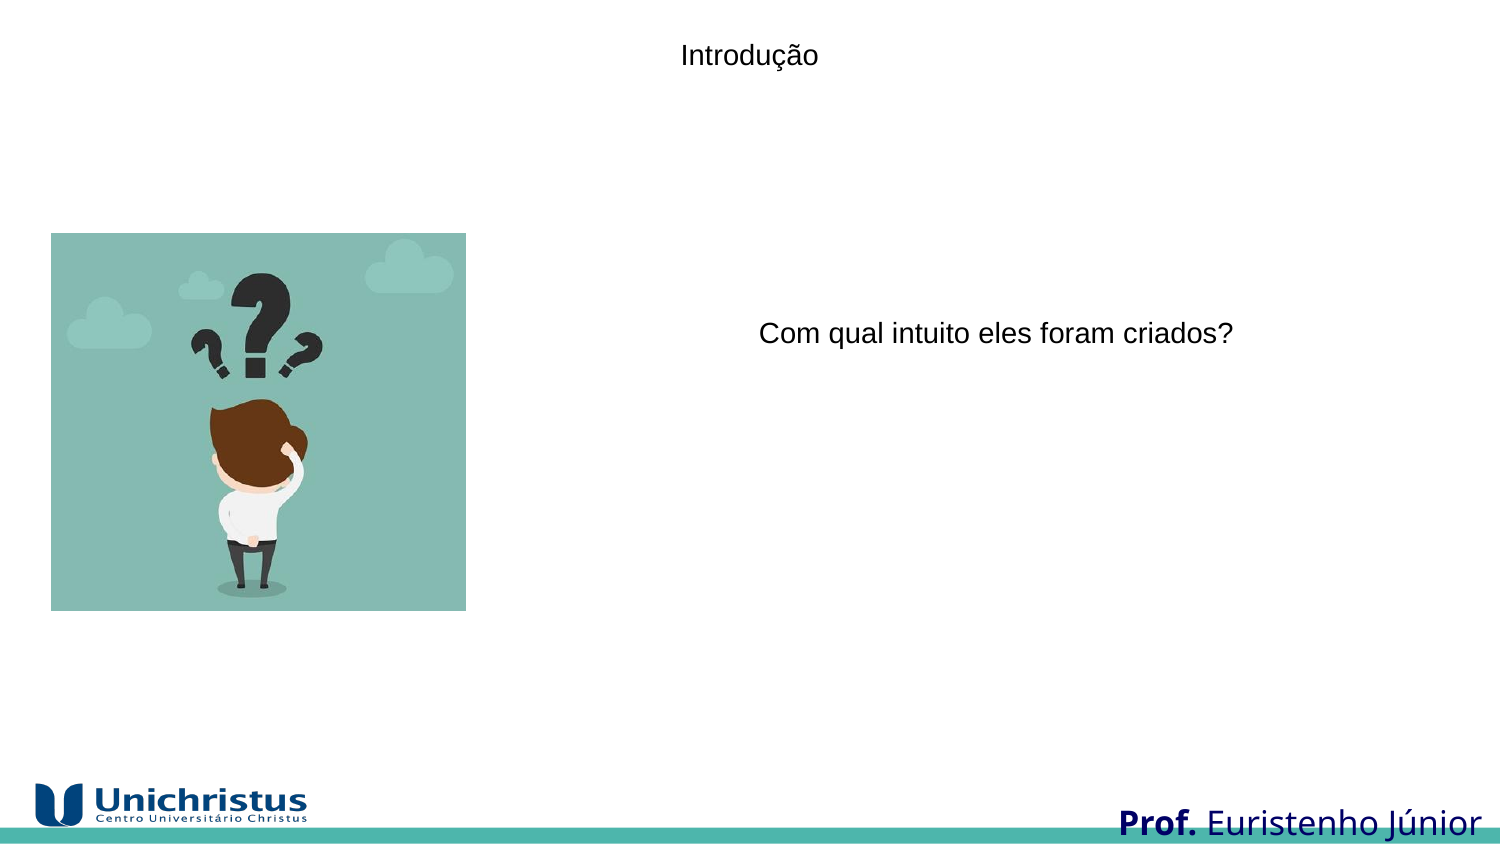

# Introdução
Com qual intuito eles foram criados?
Prof. Euristenho Júnior